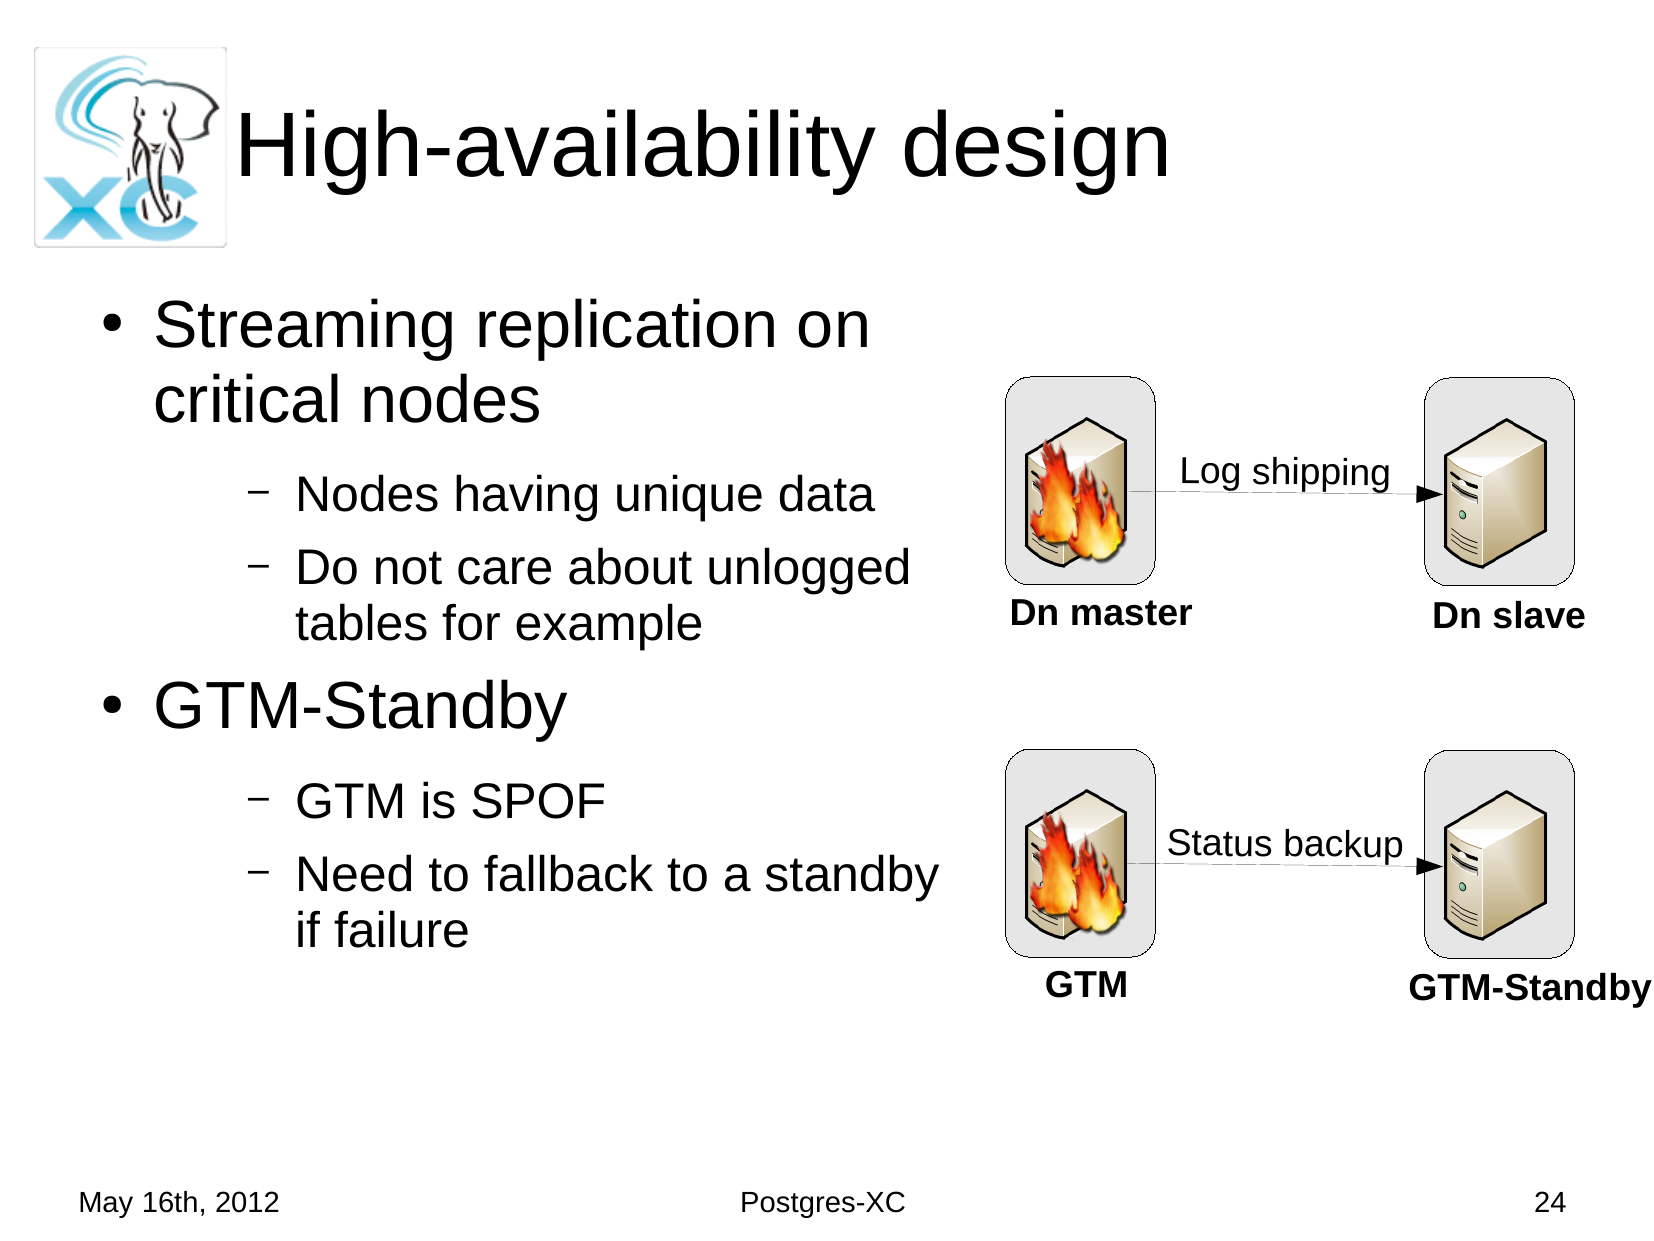

# High-availability design
Streaming replication on critical nodes
Nodes having unique data
Do not care about unlogged tables for example
GTM-Standby
GTM is SPOF
Need to fallback to a standby if failure
Log shipping
Dn master
Dn slave
Status backup
GTM
GTM-Standby
24